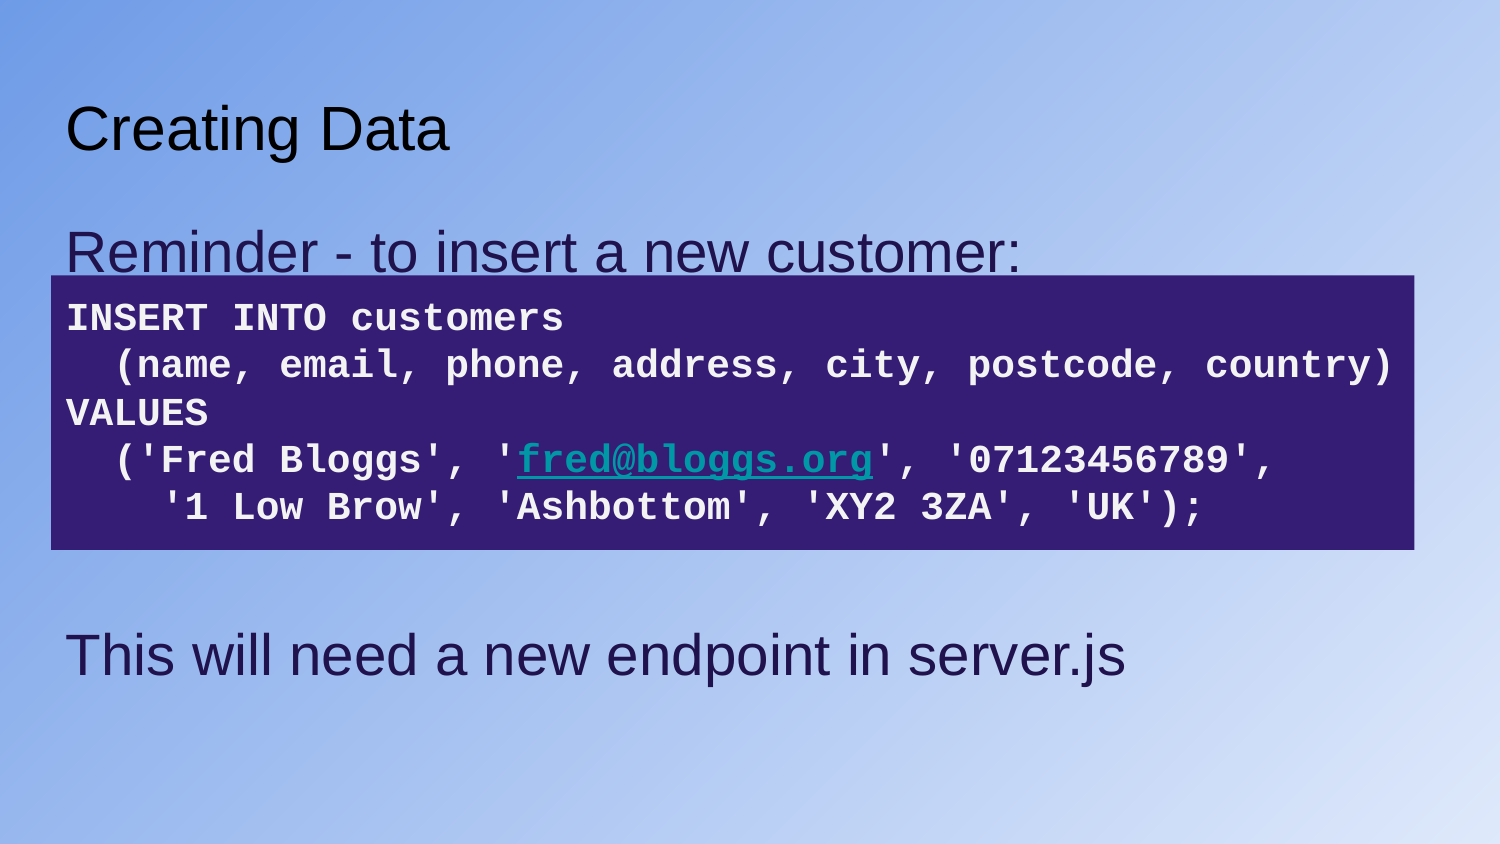

Creating Data
Reminder - to insert a new customer:
This will need a new endpoint in server.js
INSERT INTO customers
 (name, email, phone, address, city, postcode, country)
VALUES
 ('Fred Bloggs', 'fred@bloggs.org', '07123456789',
 '1 Low Brow', 'Ashbottom', 'XY2 3ZA', 'UK');